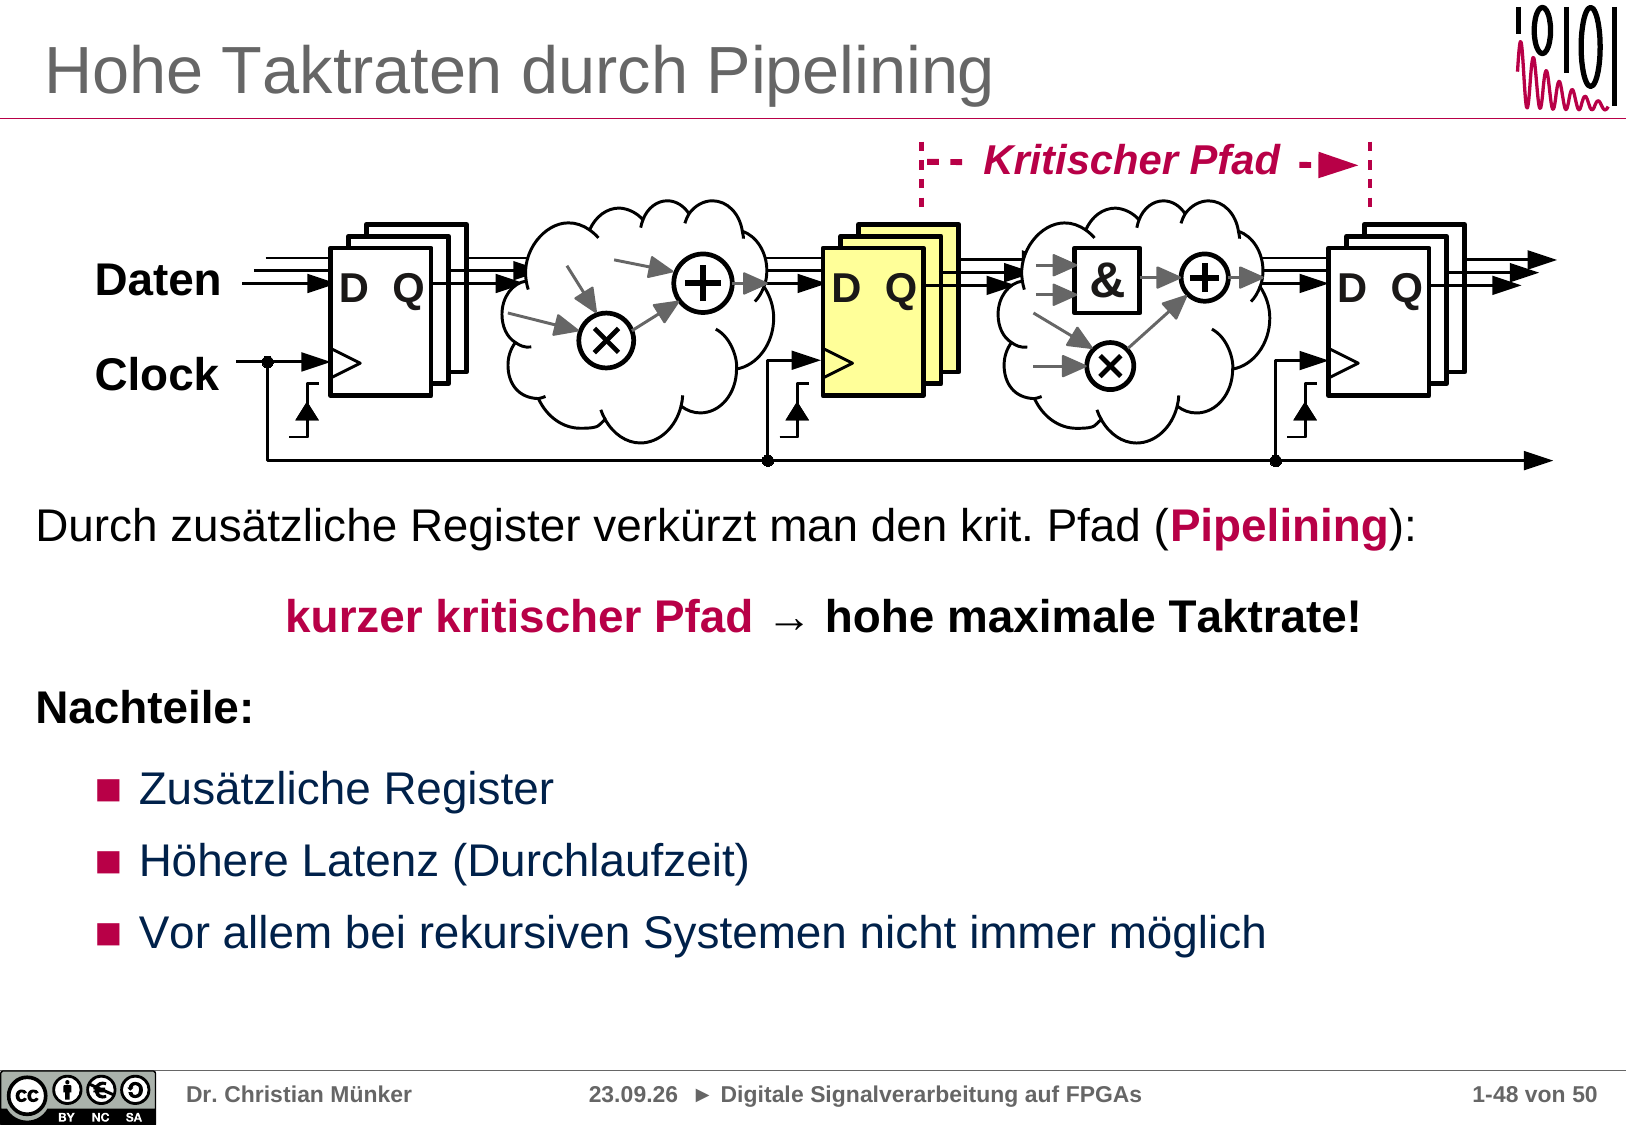

# Hohe Taktraten durch Pipelining
Kritischer Pfad
&
D
Q
D
Q
D
Q
Daten
Clock
Durch zusätzliche Register verkürzt man den krit. Pfad (Pipelining):
kurzer kritischer Pfad → hohe maximale Taktrate!
Nachteile:
Zusätzliche Register
Höhere Latenz (Durchlaufzeit)
Vor allem bei rekursiven Systemen nicht immer möglich